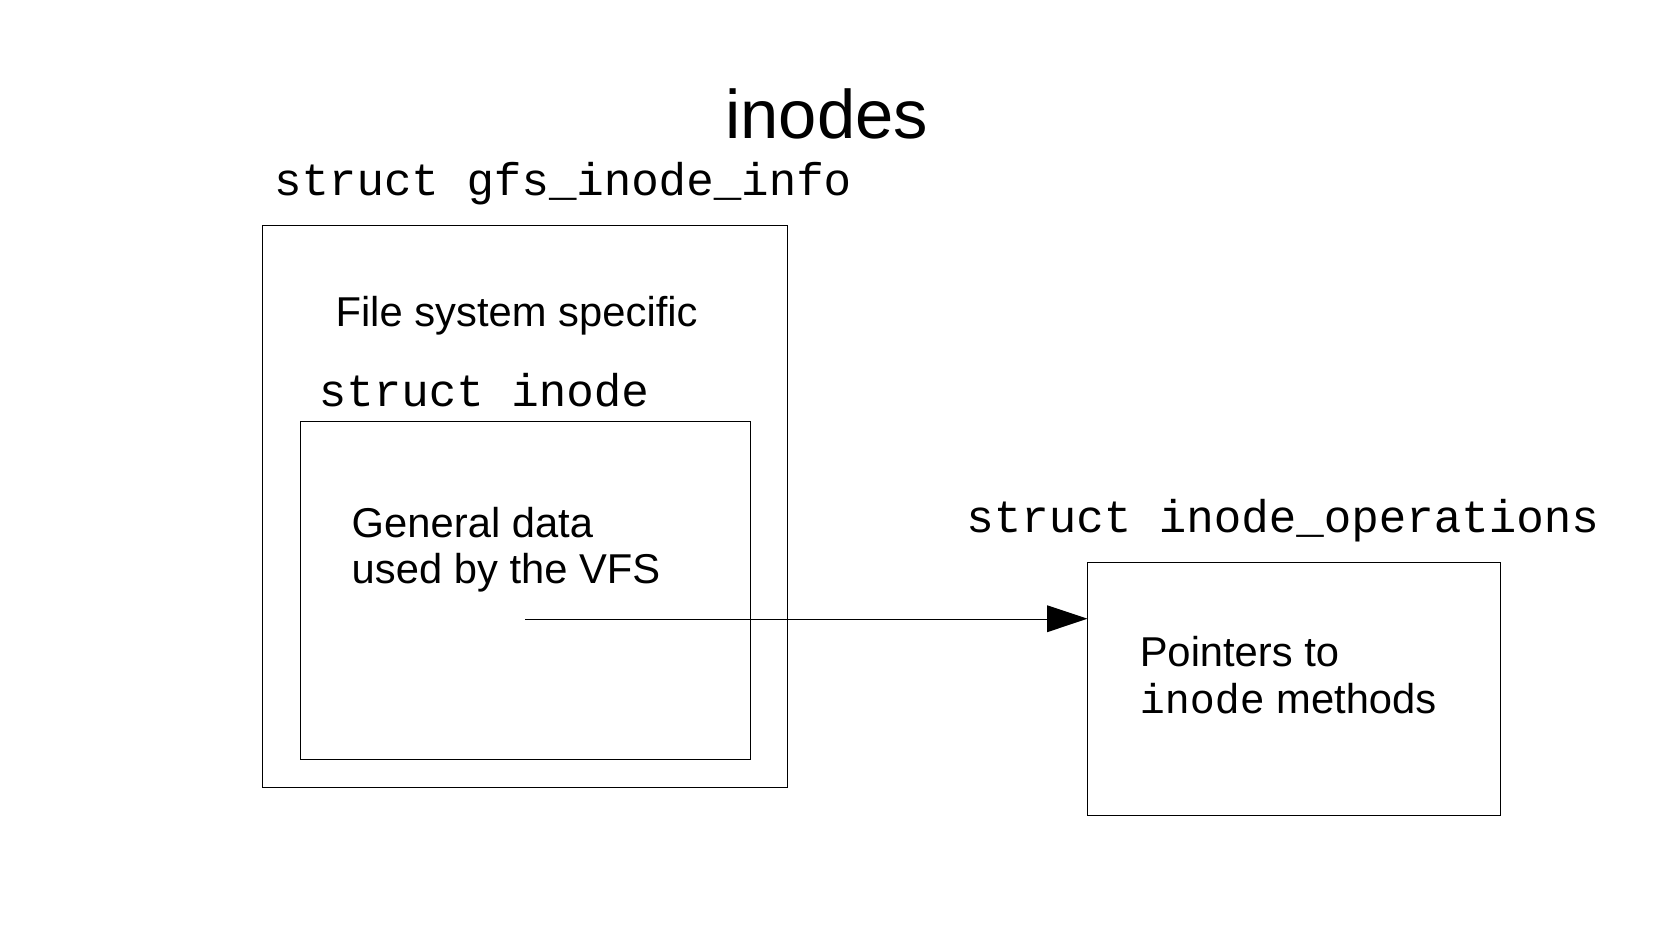

# inodes
struct gfs_inode_info
File system specific
struct inode
struct inode_operations
General data
used by the VFS
Pointers to
inode methods